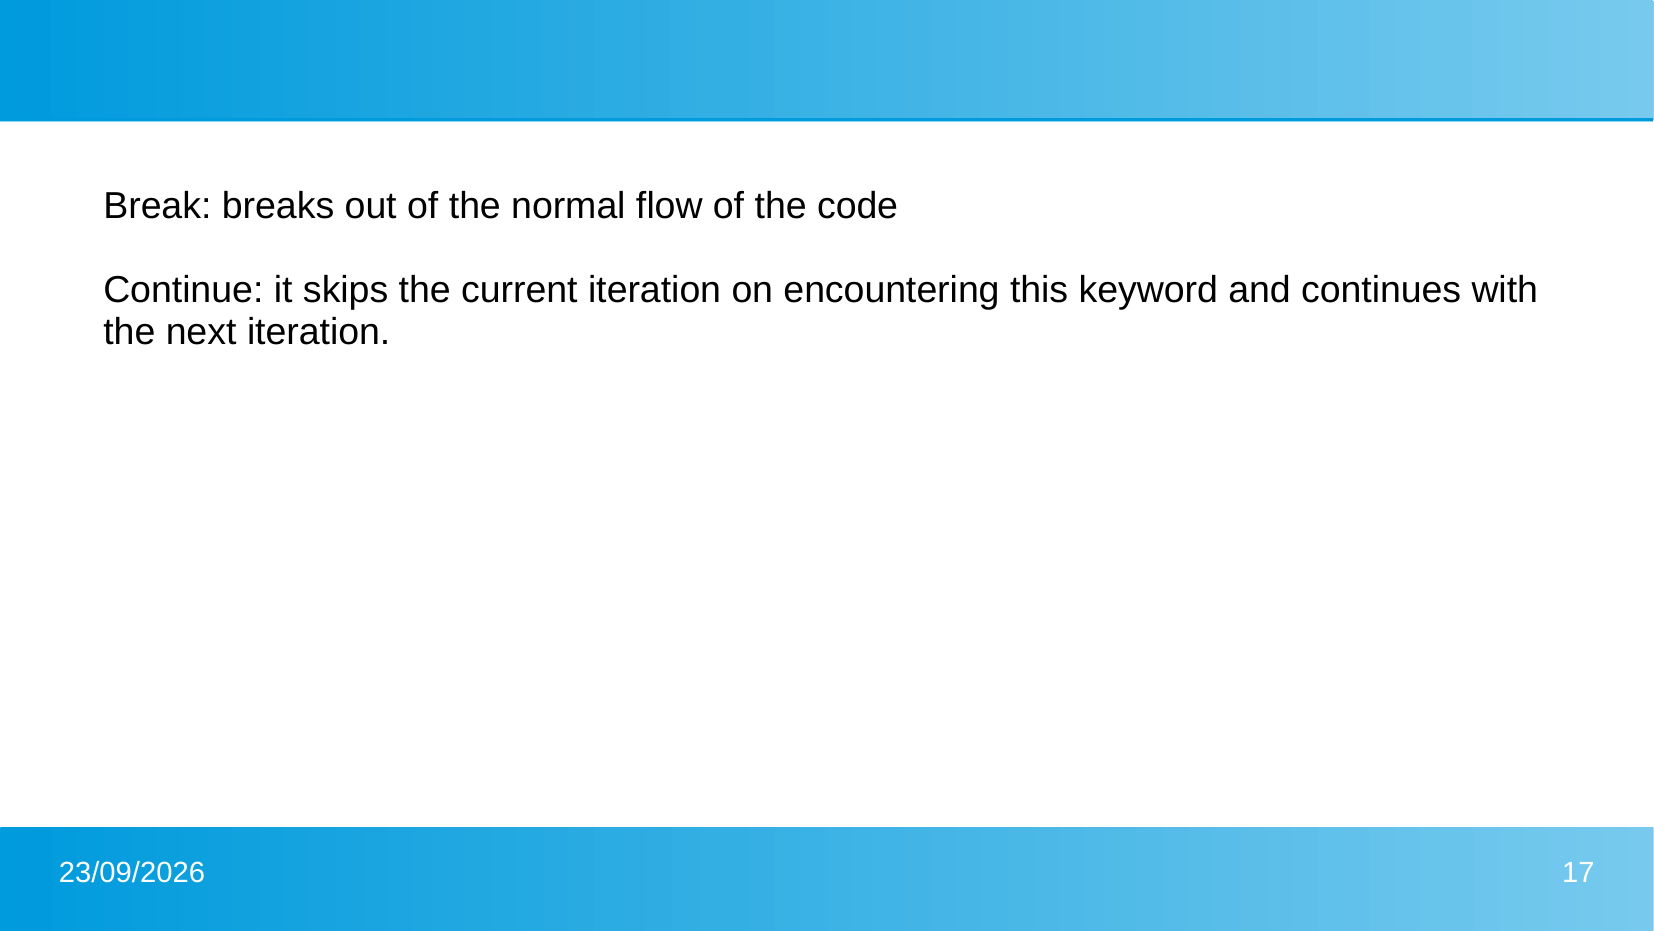

#
Break: breaks out of the normal flow of the code
Continue: it skips the current iteration on encountering this keyword and continues with the next iteration.
17